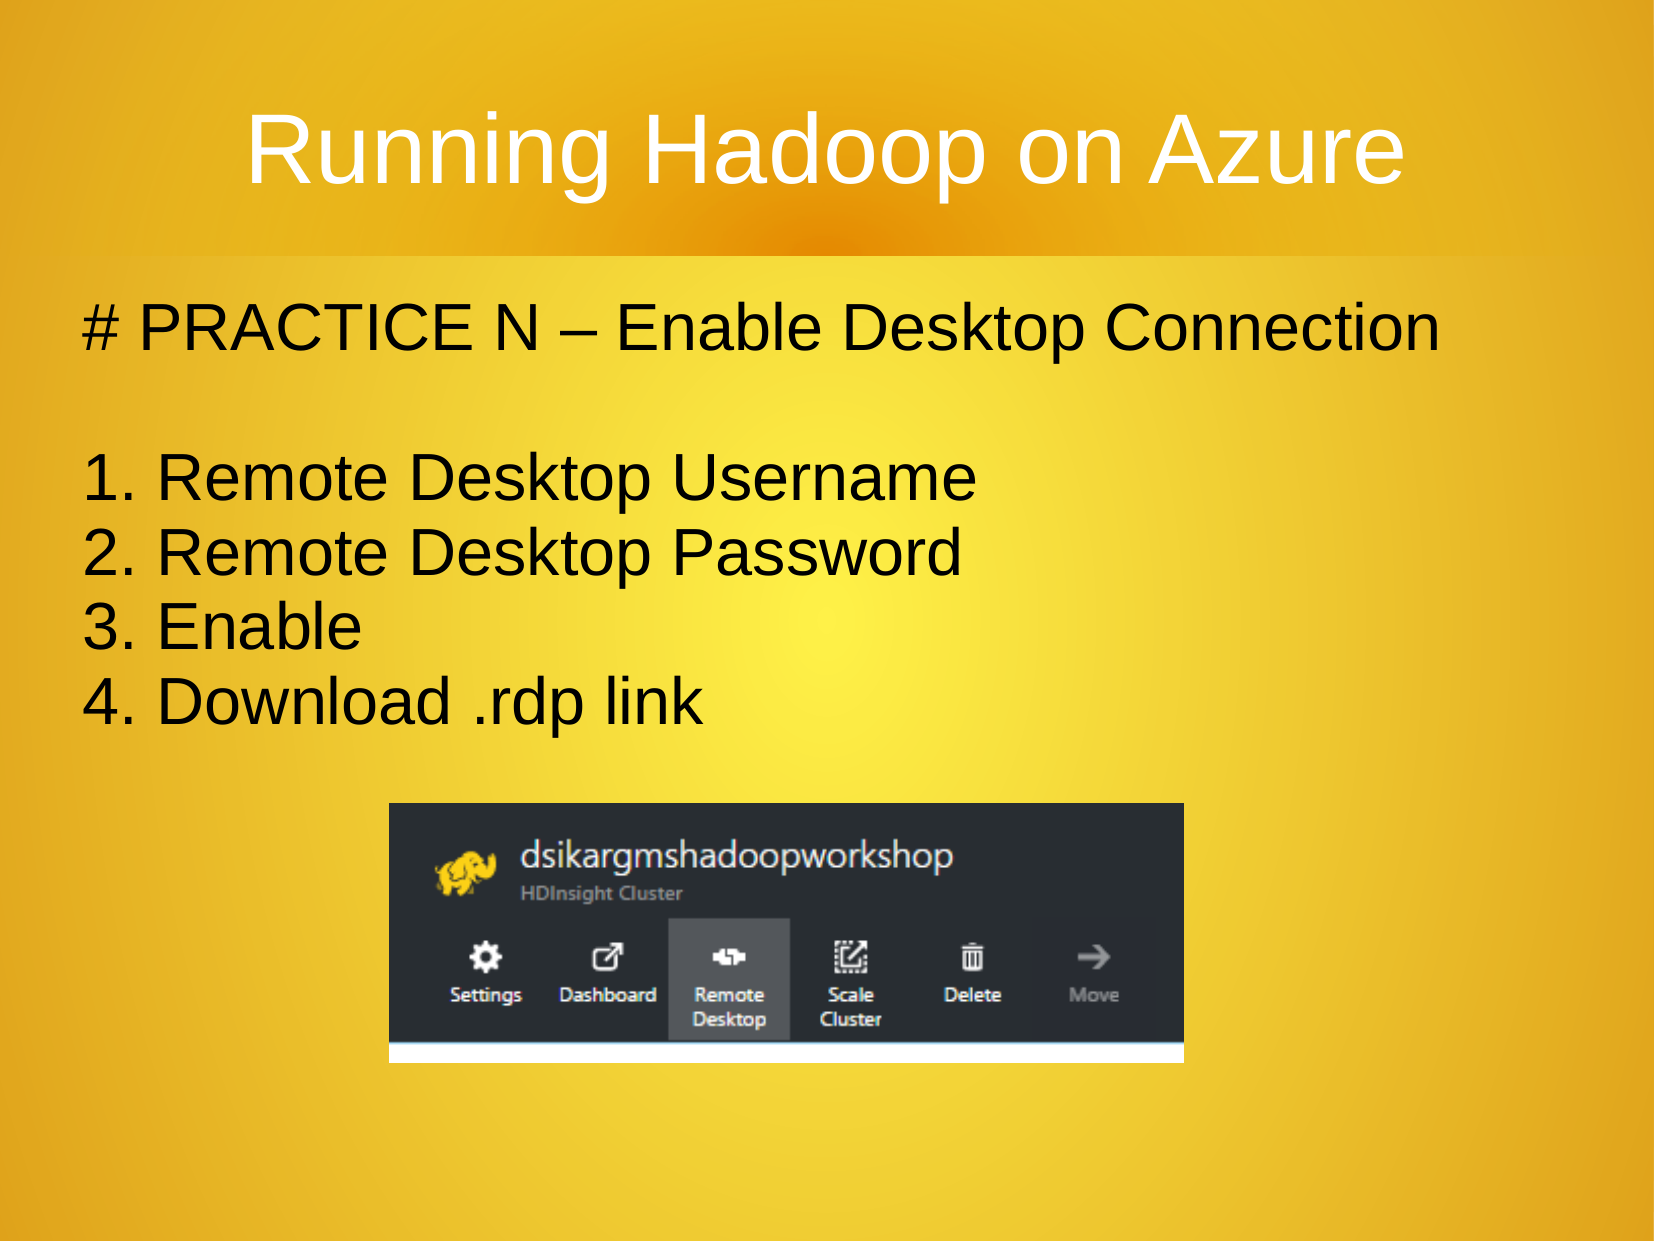

# Running Hadoop on Azure
# PRACTICE N – Enable Desktop Connection
1. Remote Desktop Username
2. Remote Desktop Password
3. Enable
4. Download .rdp link